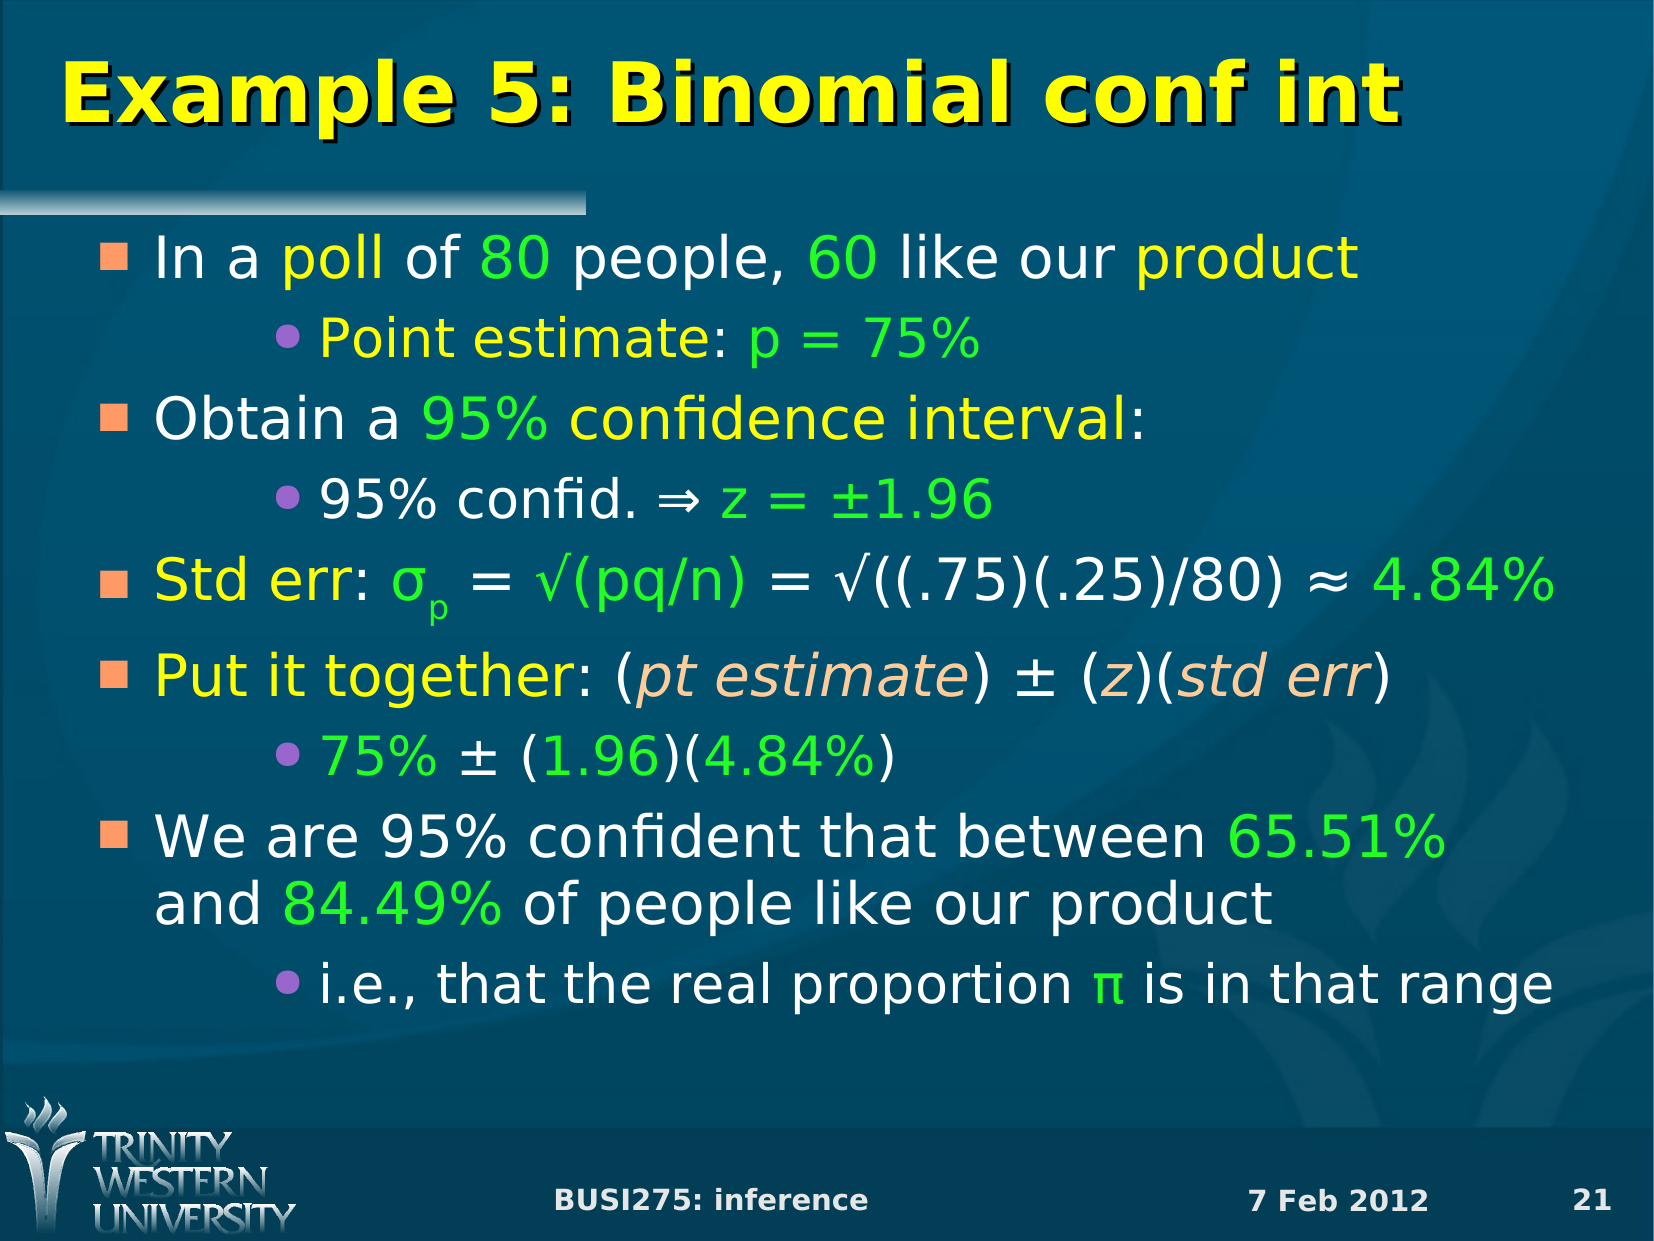

# Example 5: Binomial conf int
In a poll of 80 people, 60 like our product
Point estimate: p = 75%
Obtain a 95% confidence interval:
95% confid. ⇒ z = ±1.96
Std err: σp = √(pq/n) = √((.75)(.25)/80) ≈ 4.84%
Put it together: (pt estimate) ± (z)(std err)
75% ± (1.96)(4.84%)
We are 95% confident that between 65.51% and 84.49% of people like our product
i.e., that the real proportion π is in that range
BUSI275: inference
7 Feb 2012
21